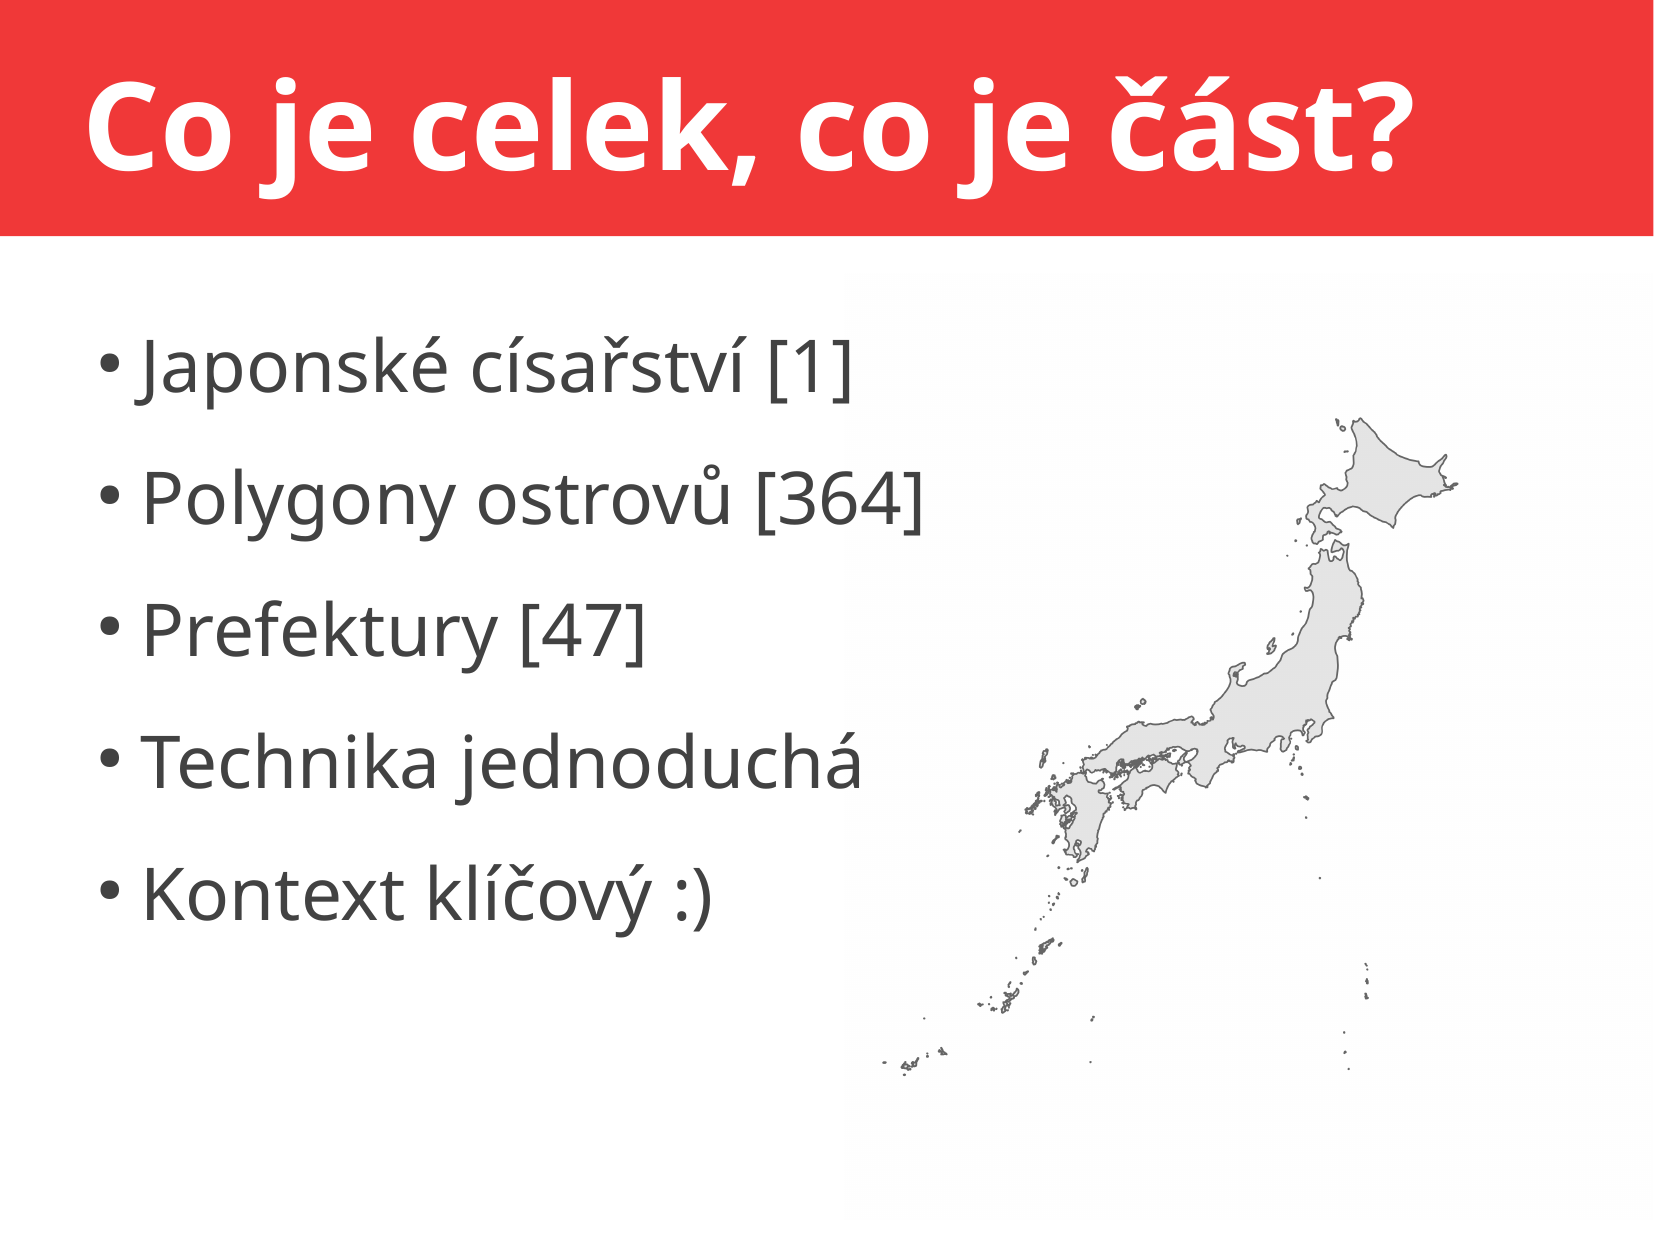

# Co je celek, co je část?
Japonské císařství [1]
Polygony ostrovů [364]
Prefektury [47]
Technika jednoduchá
Kontext klíčový :)